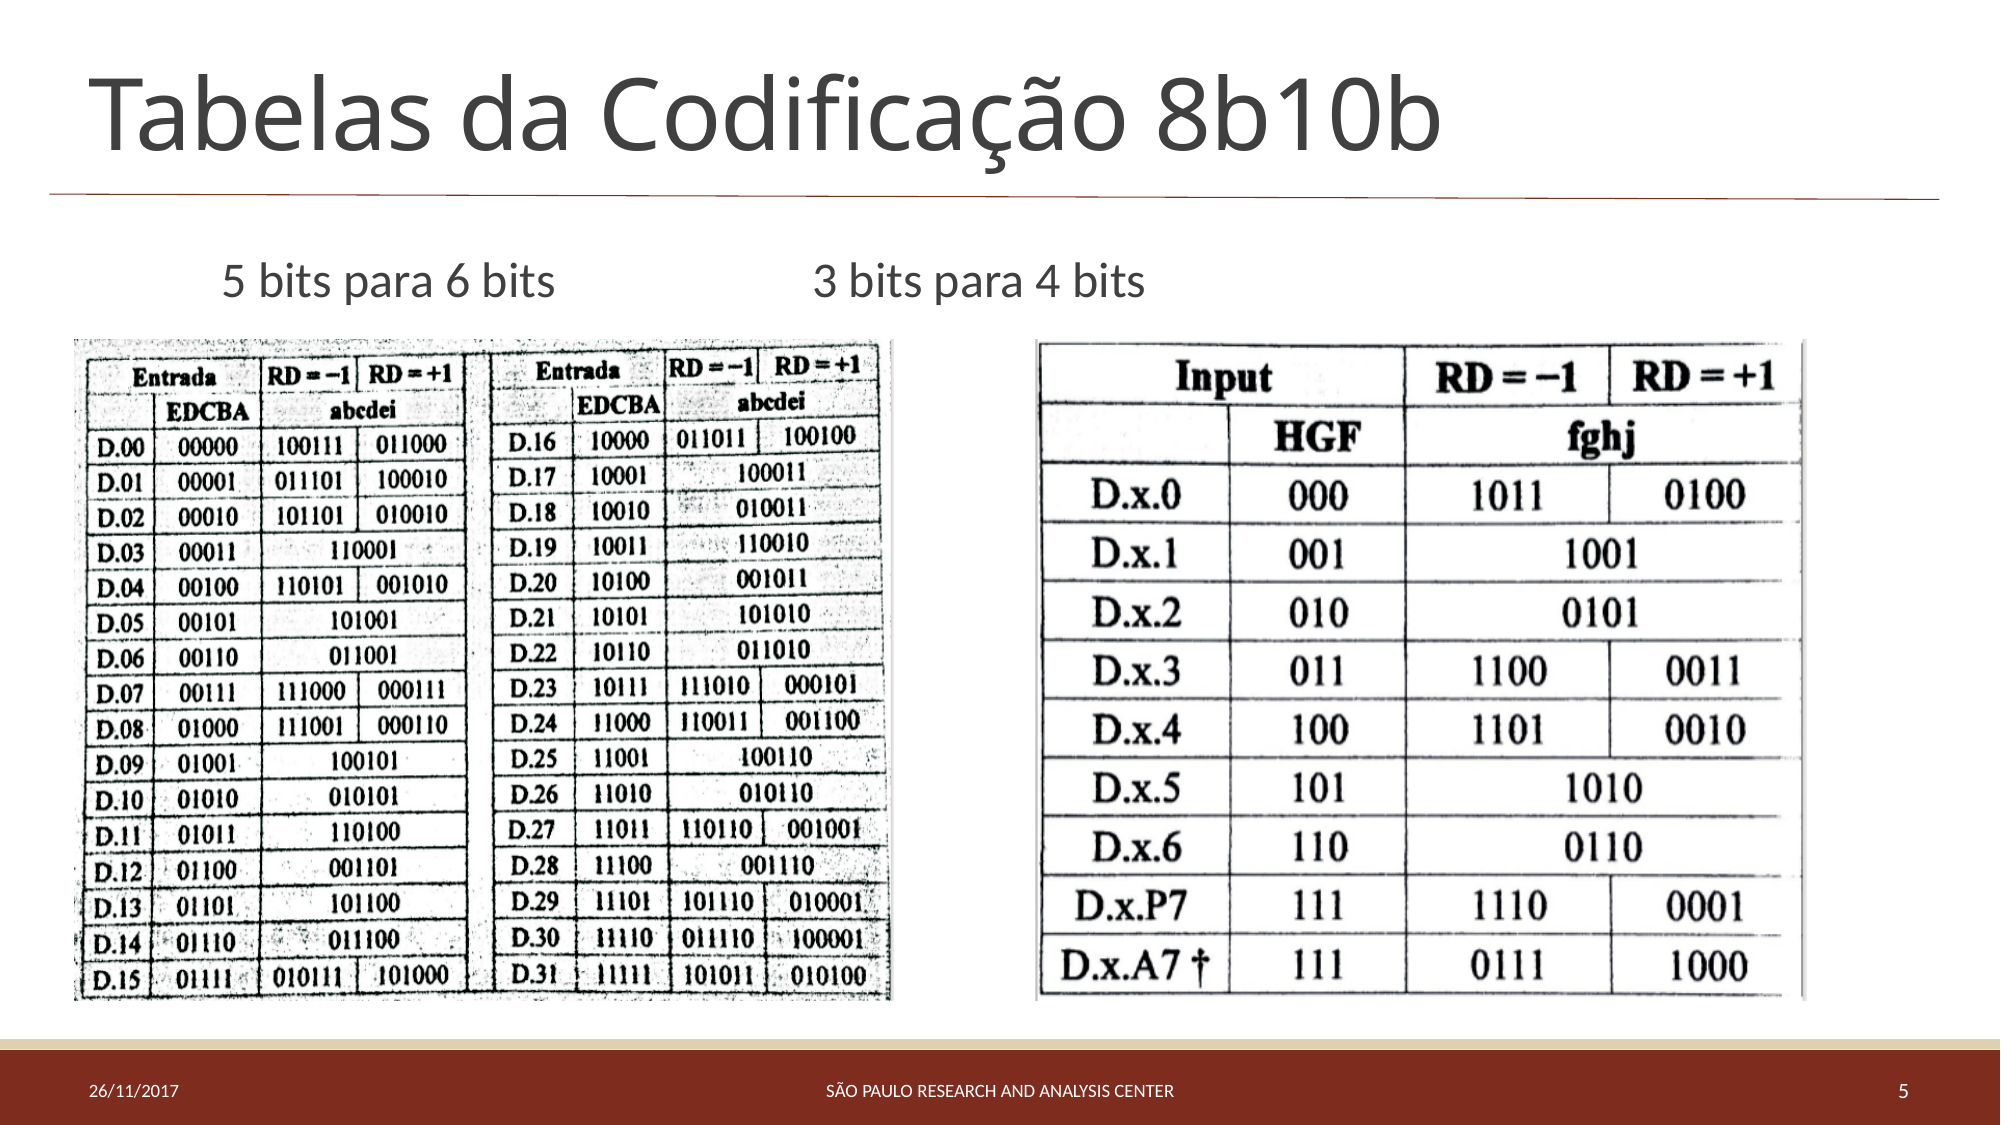

Tabelas da Codificação 8b10b
		5 bits para 6 bits				3 bits para 4 bits
26/11/2017
São Paulo Research and Analysis Center